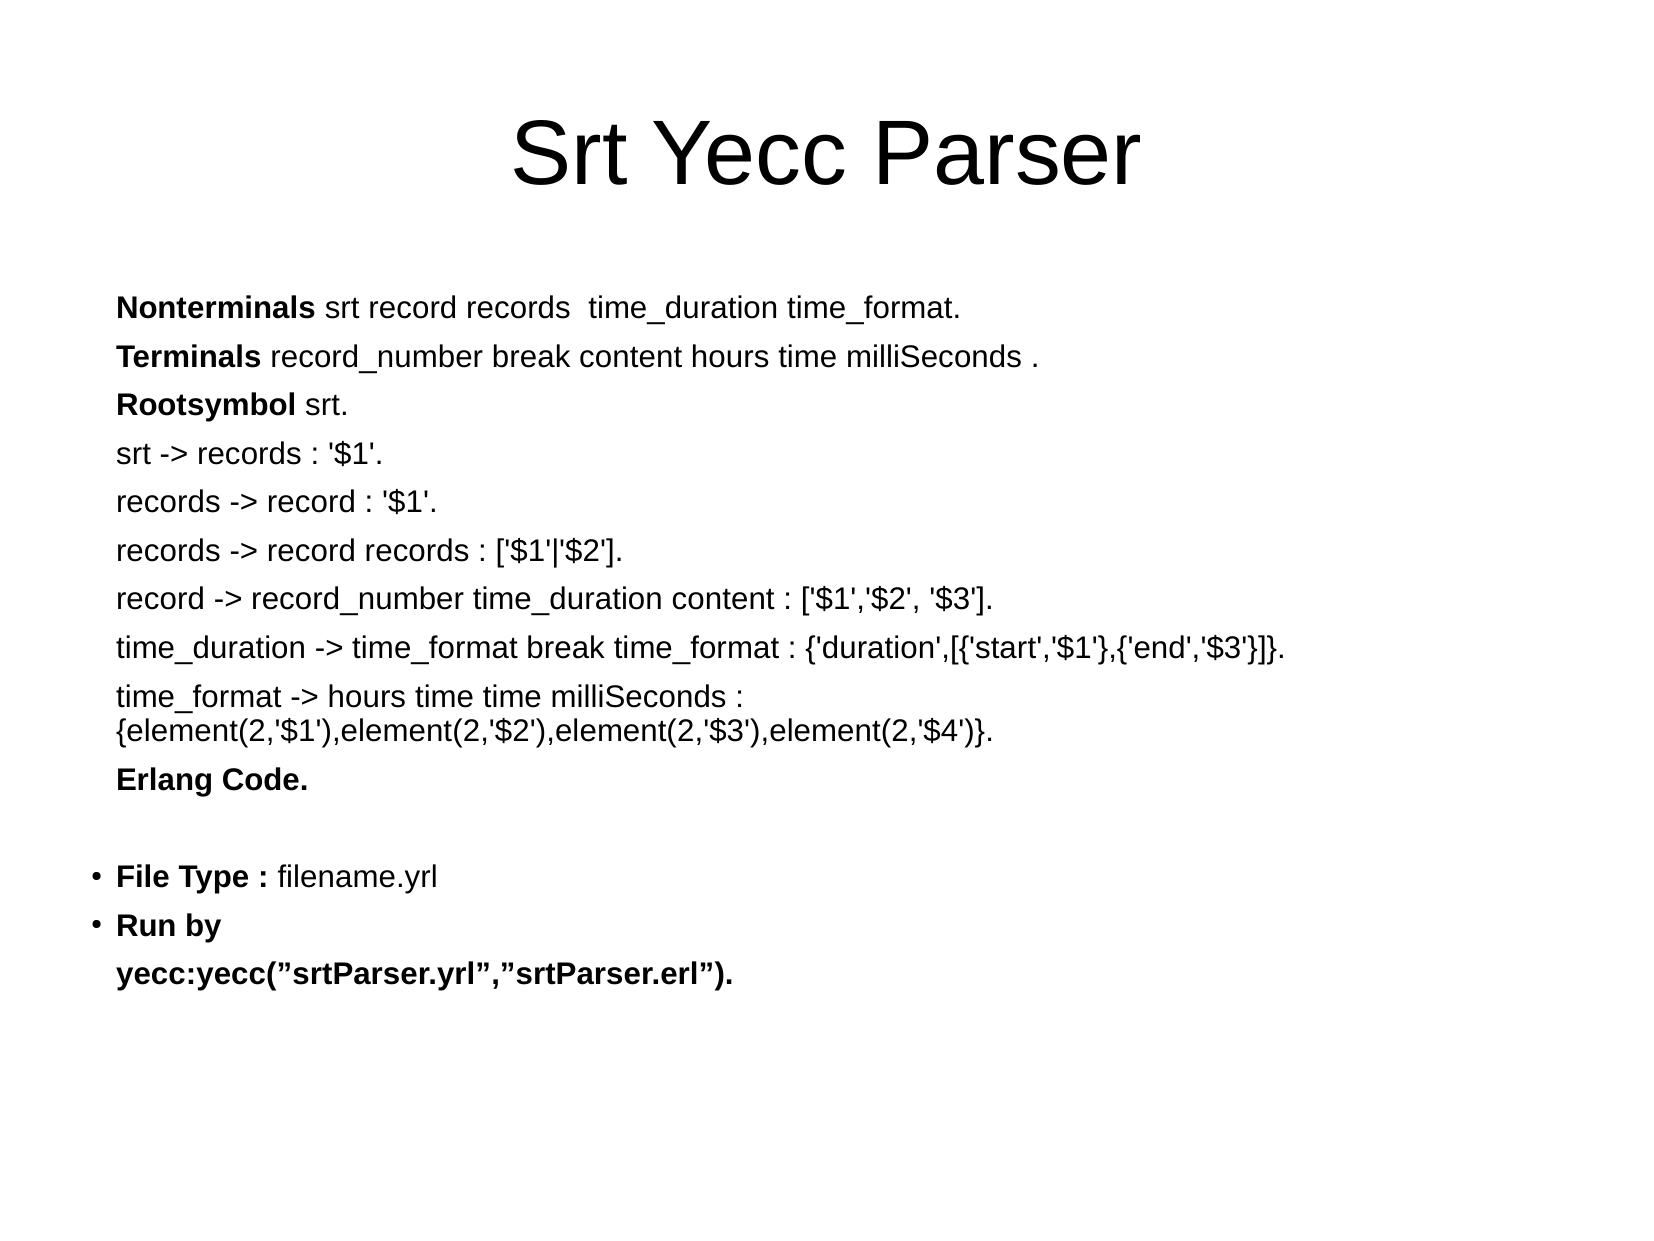

# Srt Yecc Parser
Nonterminals srt record records time_duration time_format.
Terminals record_number break content hours time milliSeconds .
Rootsymbol srt.
srt -> records : '$1'.
records -> record : '$1'.
records -> record records : ['$1'|'$2'].
record -> record_number time_duration content : ['$1','$2', '$3'].
time_duration -> time_format break time_format : {'duration',[{'start','$1'},{'end','$3'}]}.
time_format -> hours time time milliSeconds : {element(2,'$1'),element(2,'$2'),element(2,'$3'),element(2,'$4')}.
Erlang Code.
File Type : filename.yrl
Run by
yecc:yecc(”srtParser.yrl”,”srtParser.erl”).